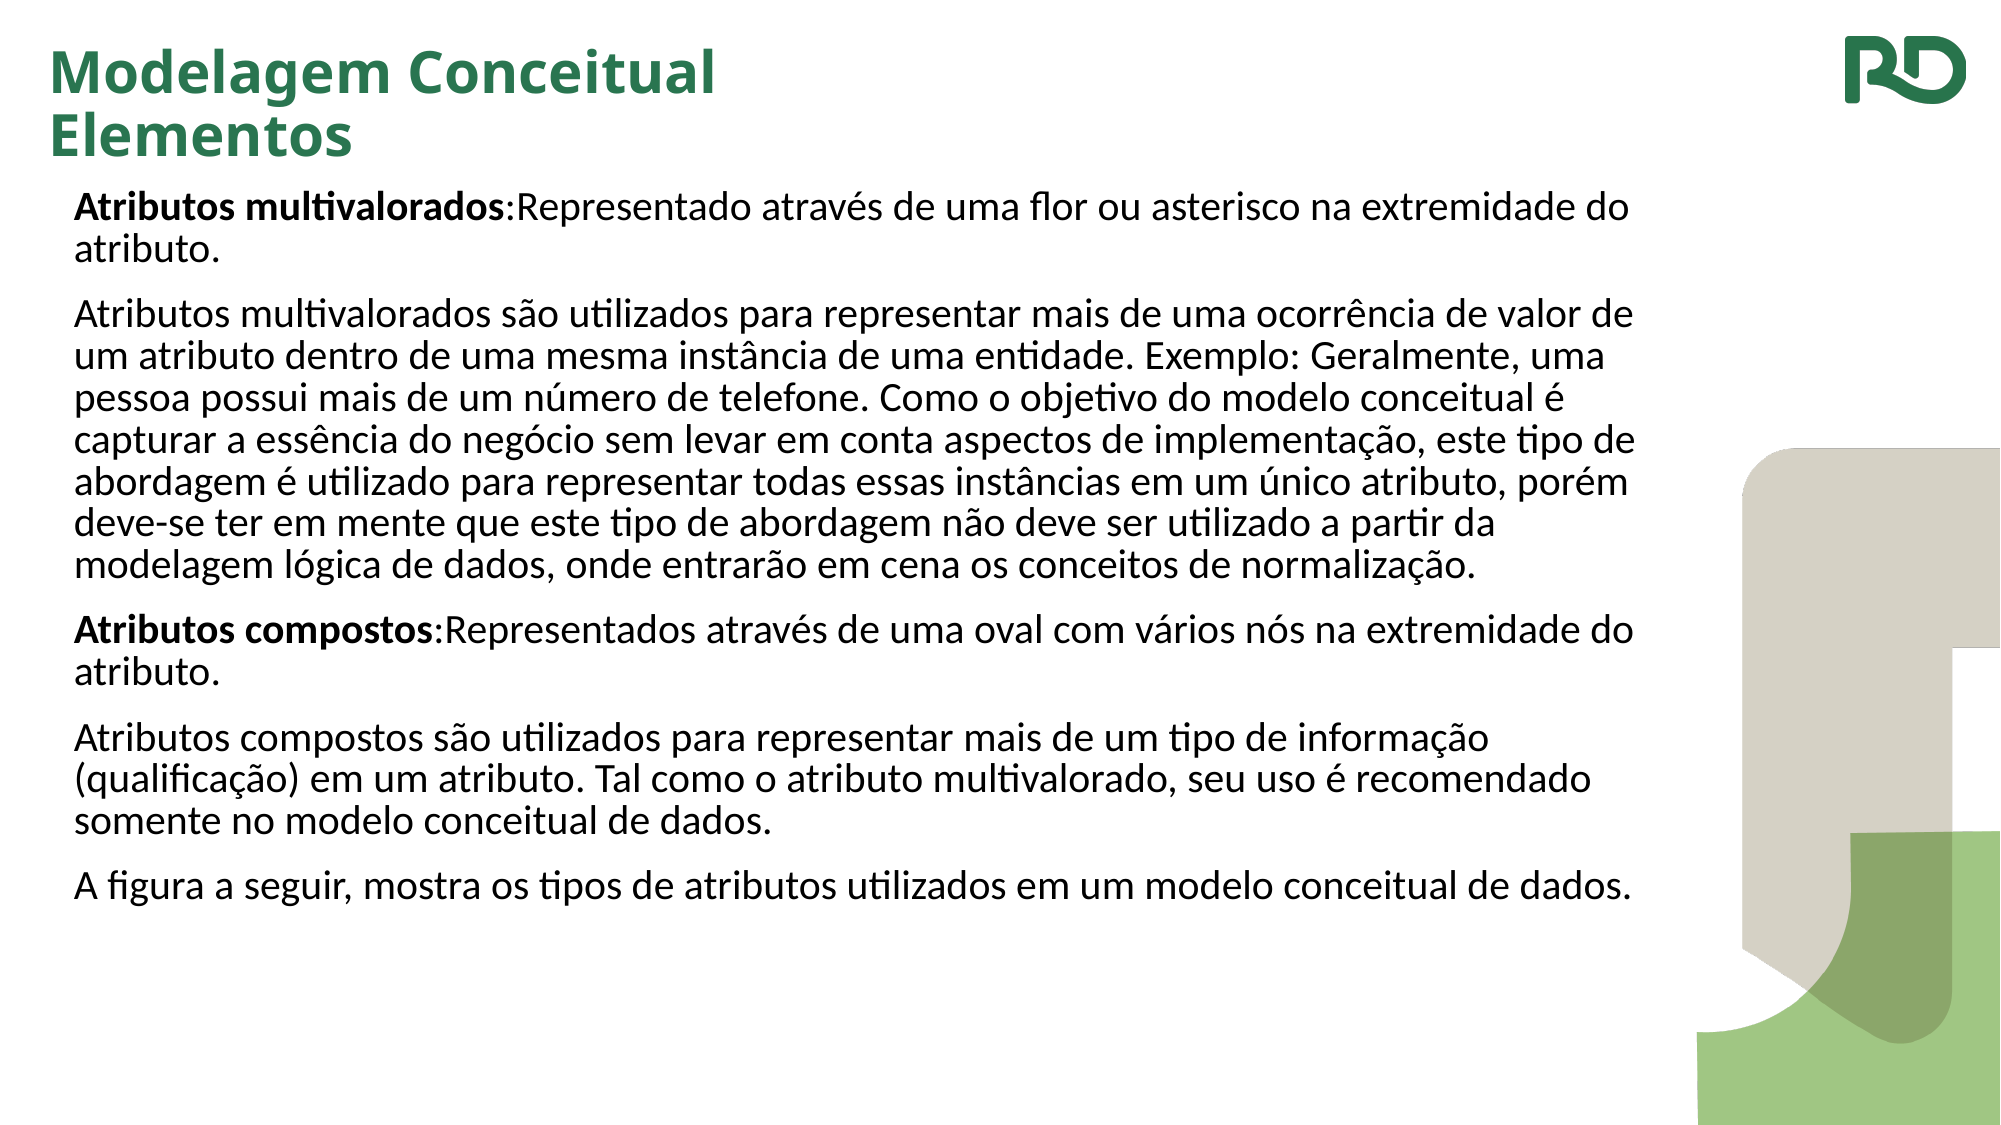

Modelagem Conceitual
Elementos
Atributos multivalorados:Representado através de uma flor ou asterisco na extremidade do atributo.
Atributos multivalorados são utilizados para representar mais de uma ocorrência de valor de um atributo dentro de uma mesma instância de uma entidade. Exemplo: Geralmente, uma pessoa possui mais de um número de telefone. Como o objetivo do modelo conceitual é capturar a essência do negócio sem levar em conta aspectos de implementação, este tipo de abordagem é utilizado para representar todas essas instâncias em um único atributo, porém deve-se ter em mente que este tipo de abordagem não deve ser utilizado a partir da modelagem lógica de dados, onde entrarão em cena os conceitos de normalização.
Atributos compostos:Representados através de uma oval com vários nós na extremidade do atributo.
Atributos compostos são utilizados para representar mais de um tipo de informação (qualificação) em um atributo. Tal como o atributo multivalorado, seu uso é recomendado somente no modelo conceitual de dados.
A figura a seguir, mostra os tipos de atributos utilizados em um modelo conceitual de dados.